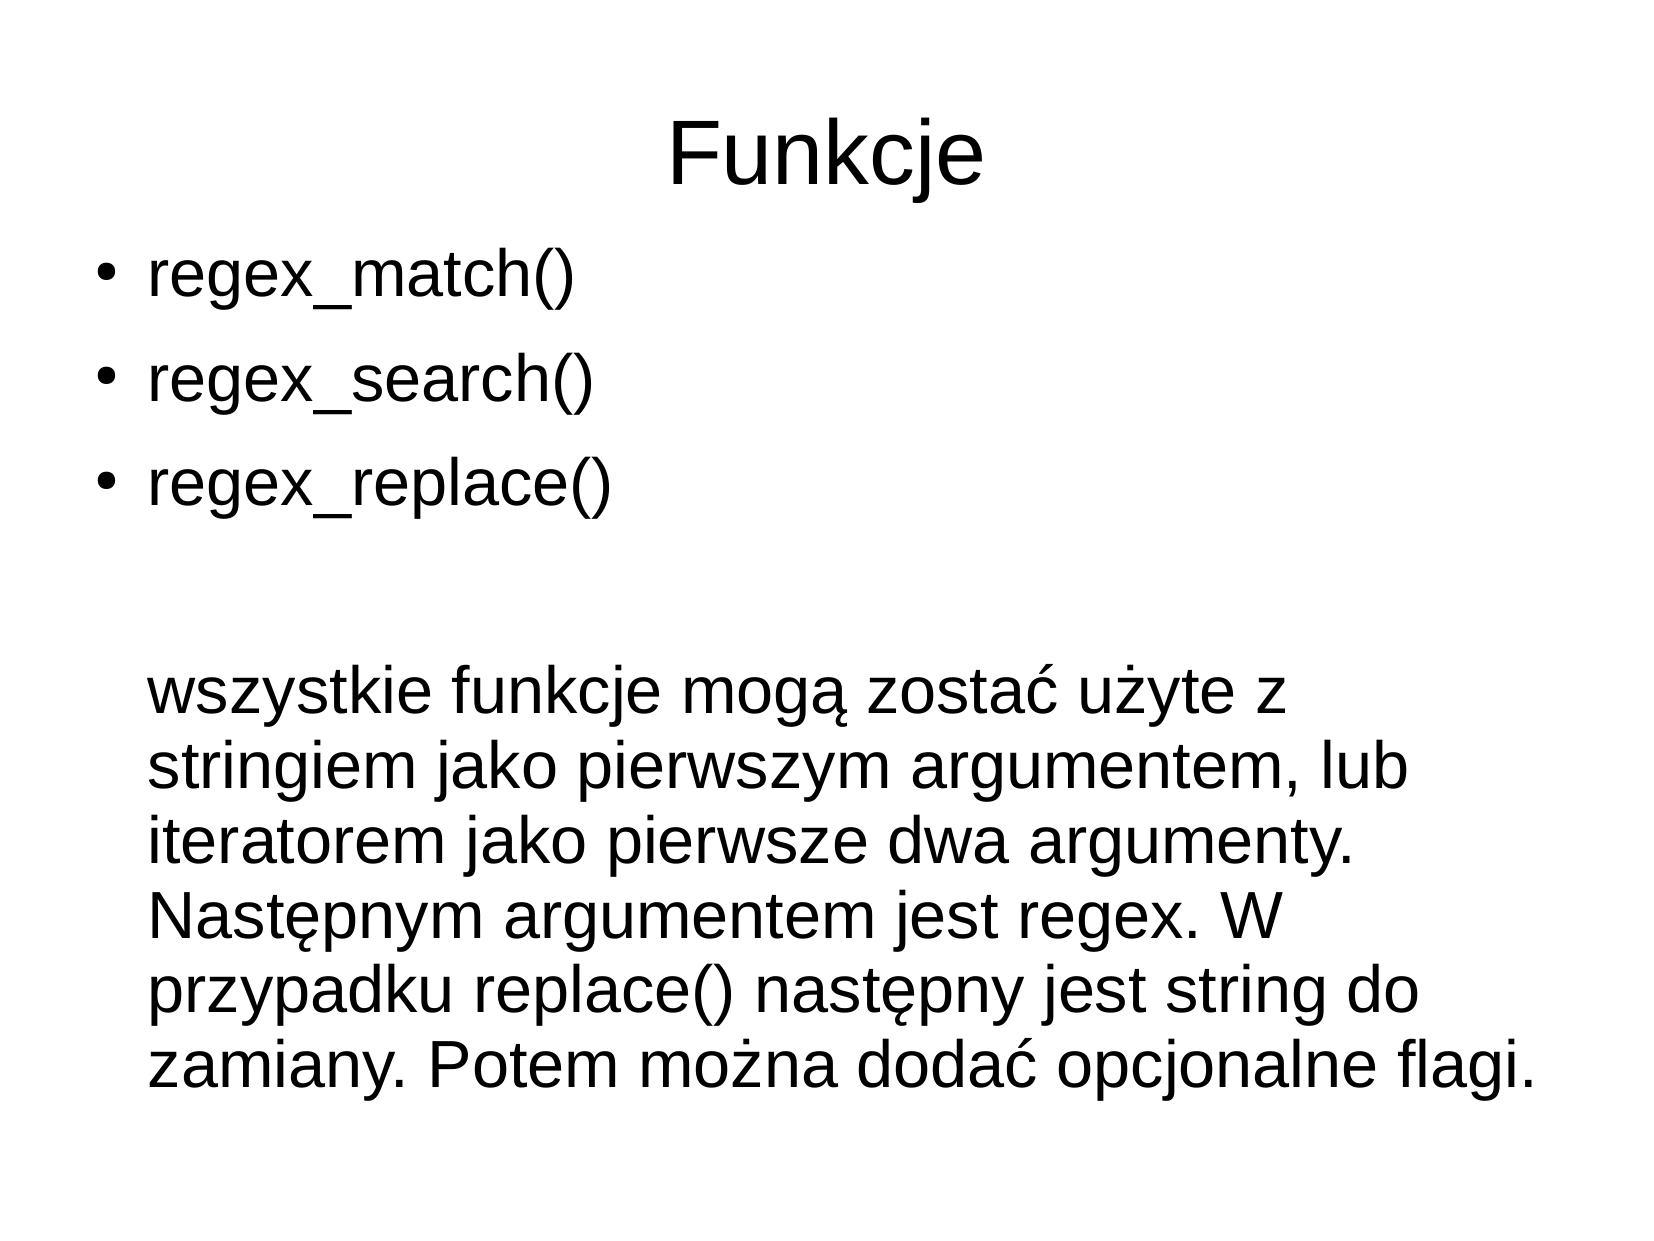

# Funkcje
regex_match()
regex_search()
regex_replace()
wszystkie funkcje mogą zostać użyte z stringiem jako pierwszym argumentem, lub iteratorem jako pierwsze dwa argumenty. Następnym argumentem jest regex. W przypadku replace() następny jest string do zamiany. Potem można dodać opcjonalne flagi.